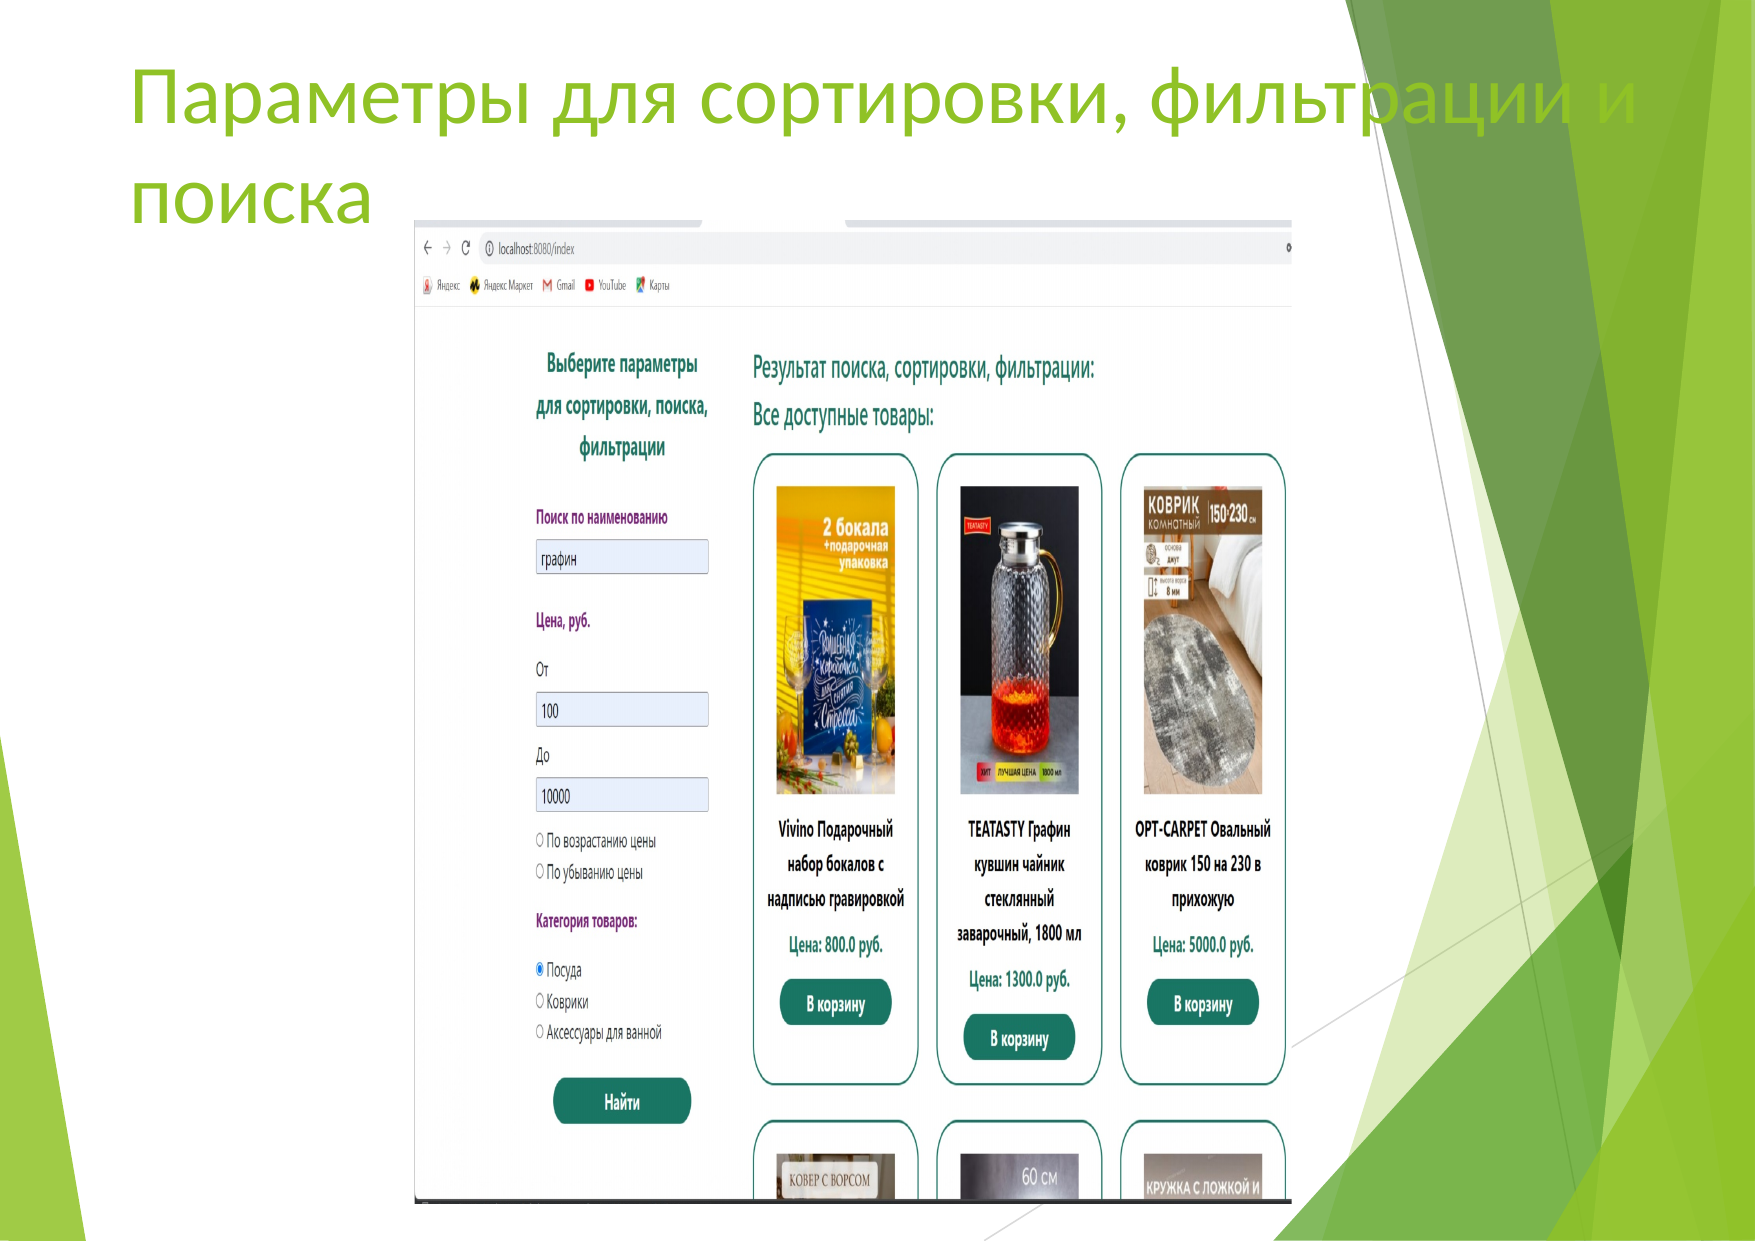

# Параметры для сортировки, фильтрации и поиска